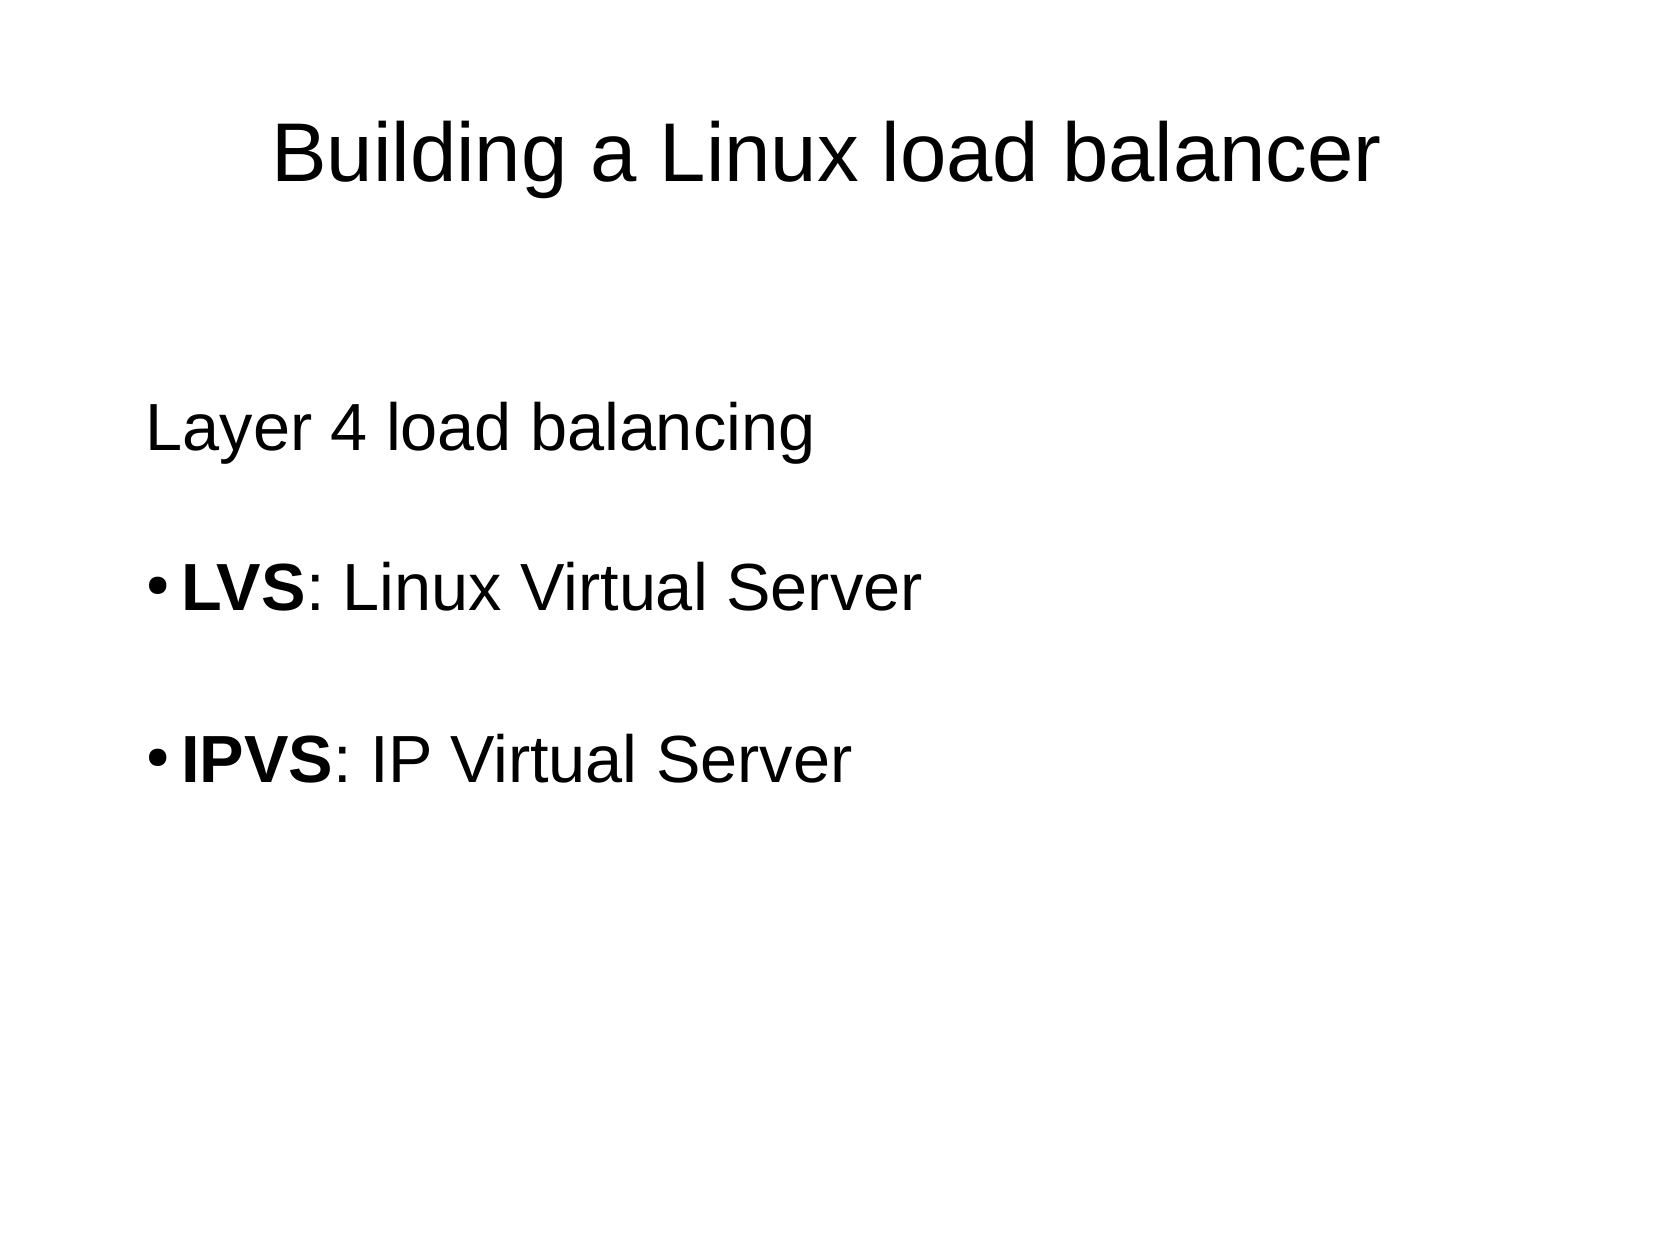

# Building a Linux load balancer
Layer 4 load balancing
LVS: Linux Virtual Server
IPVS: IP Virtual Server